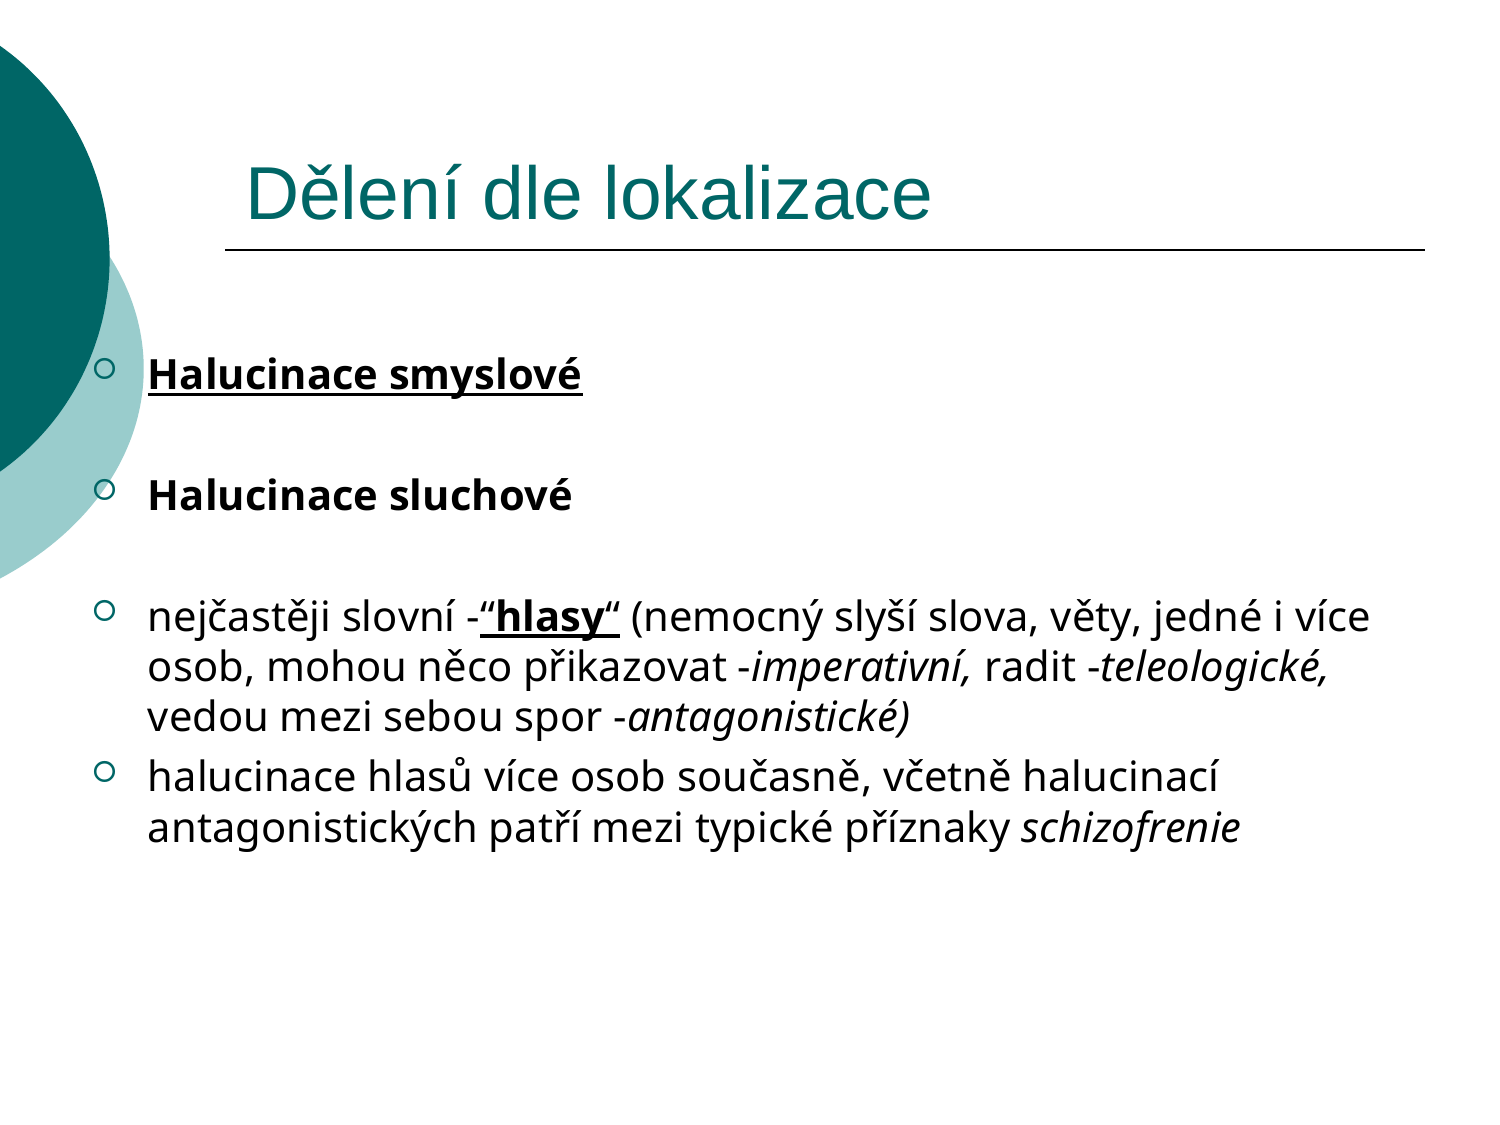

# Dělení dle lokalizace
Halucinace smyslové
Halucinace sluchové
nejčastěji slovní -“hlasy“ (nemocný slyší slova, věty, jedné i více osob, mohou něco přikazovat -imperativní, radit -teleologické, vedou mezi sebou spor -antagonistické)
halucinace hlasů více osob současně, včetně halucinací antagonistických patří mezi typické příznaky schizofrenie